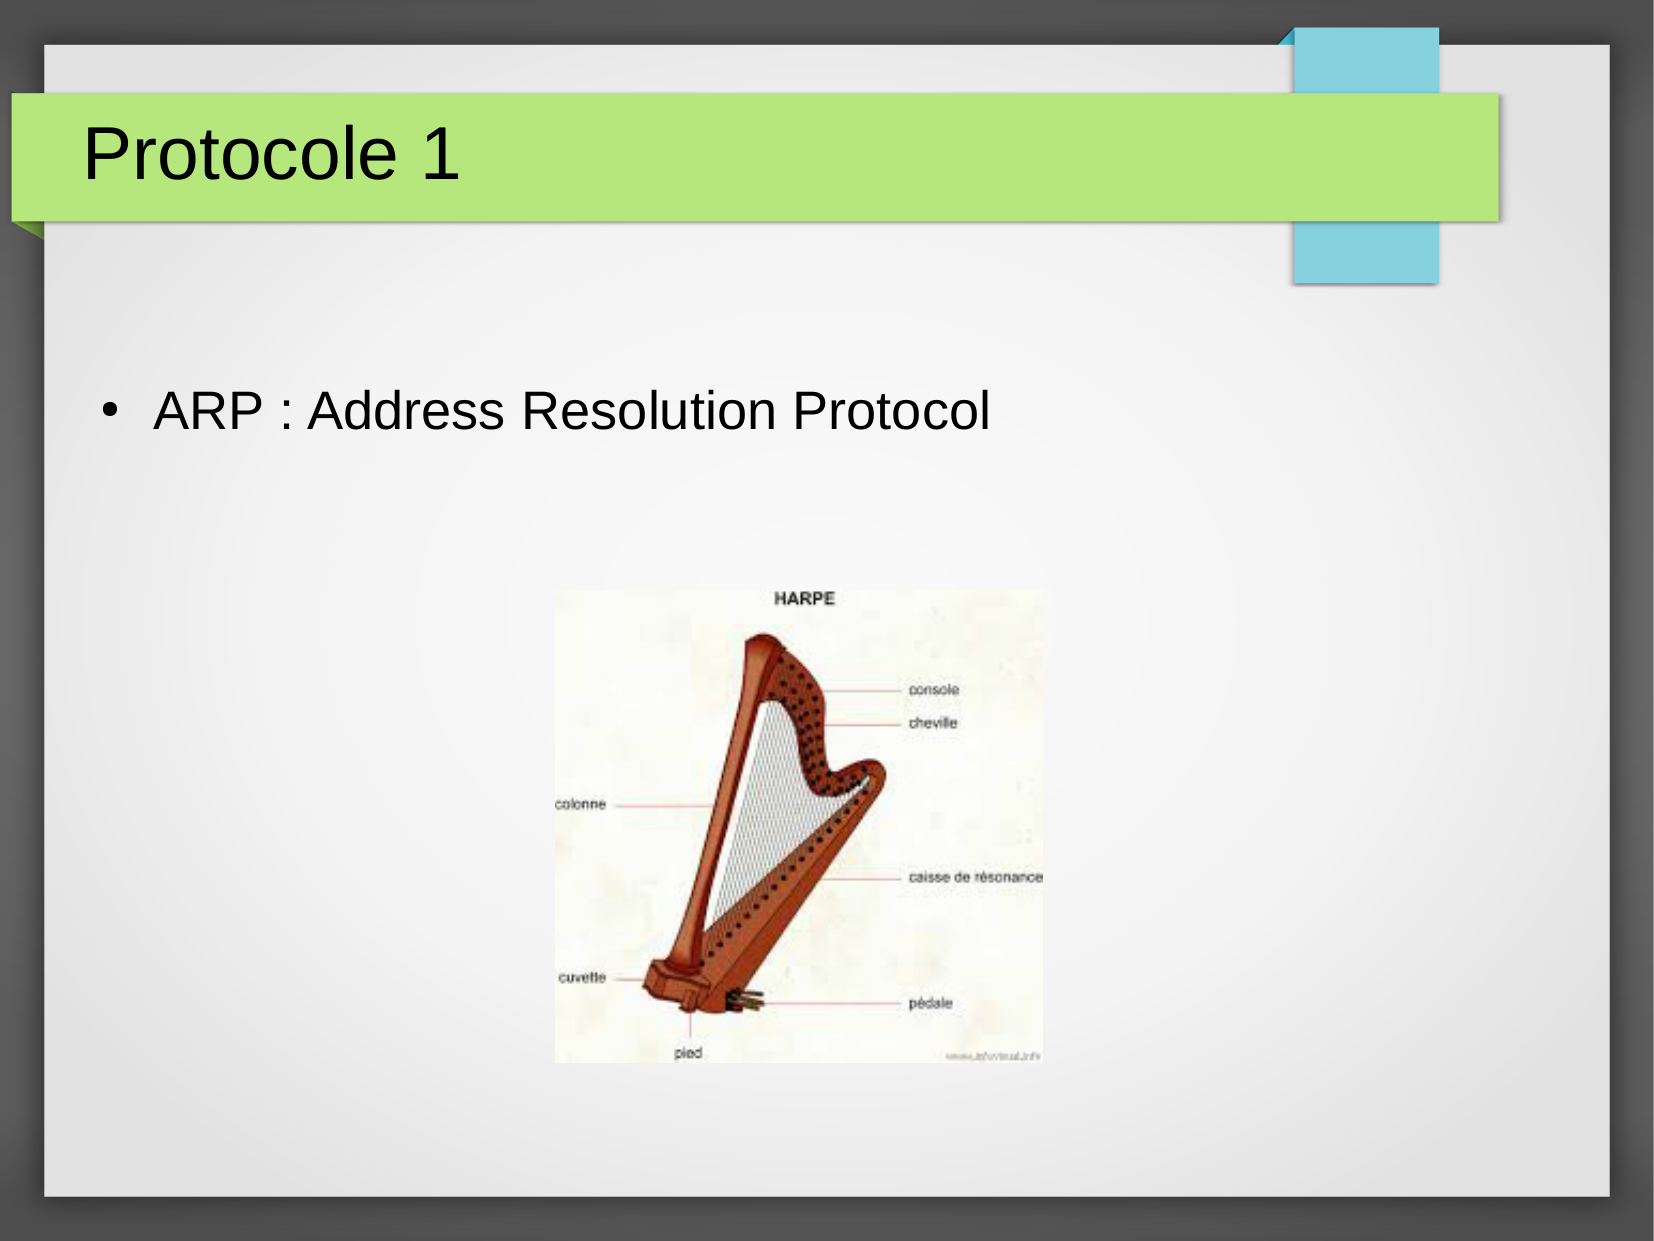

# Protocole 1
ARP : Address Resolution Protocol